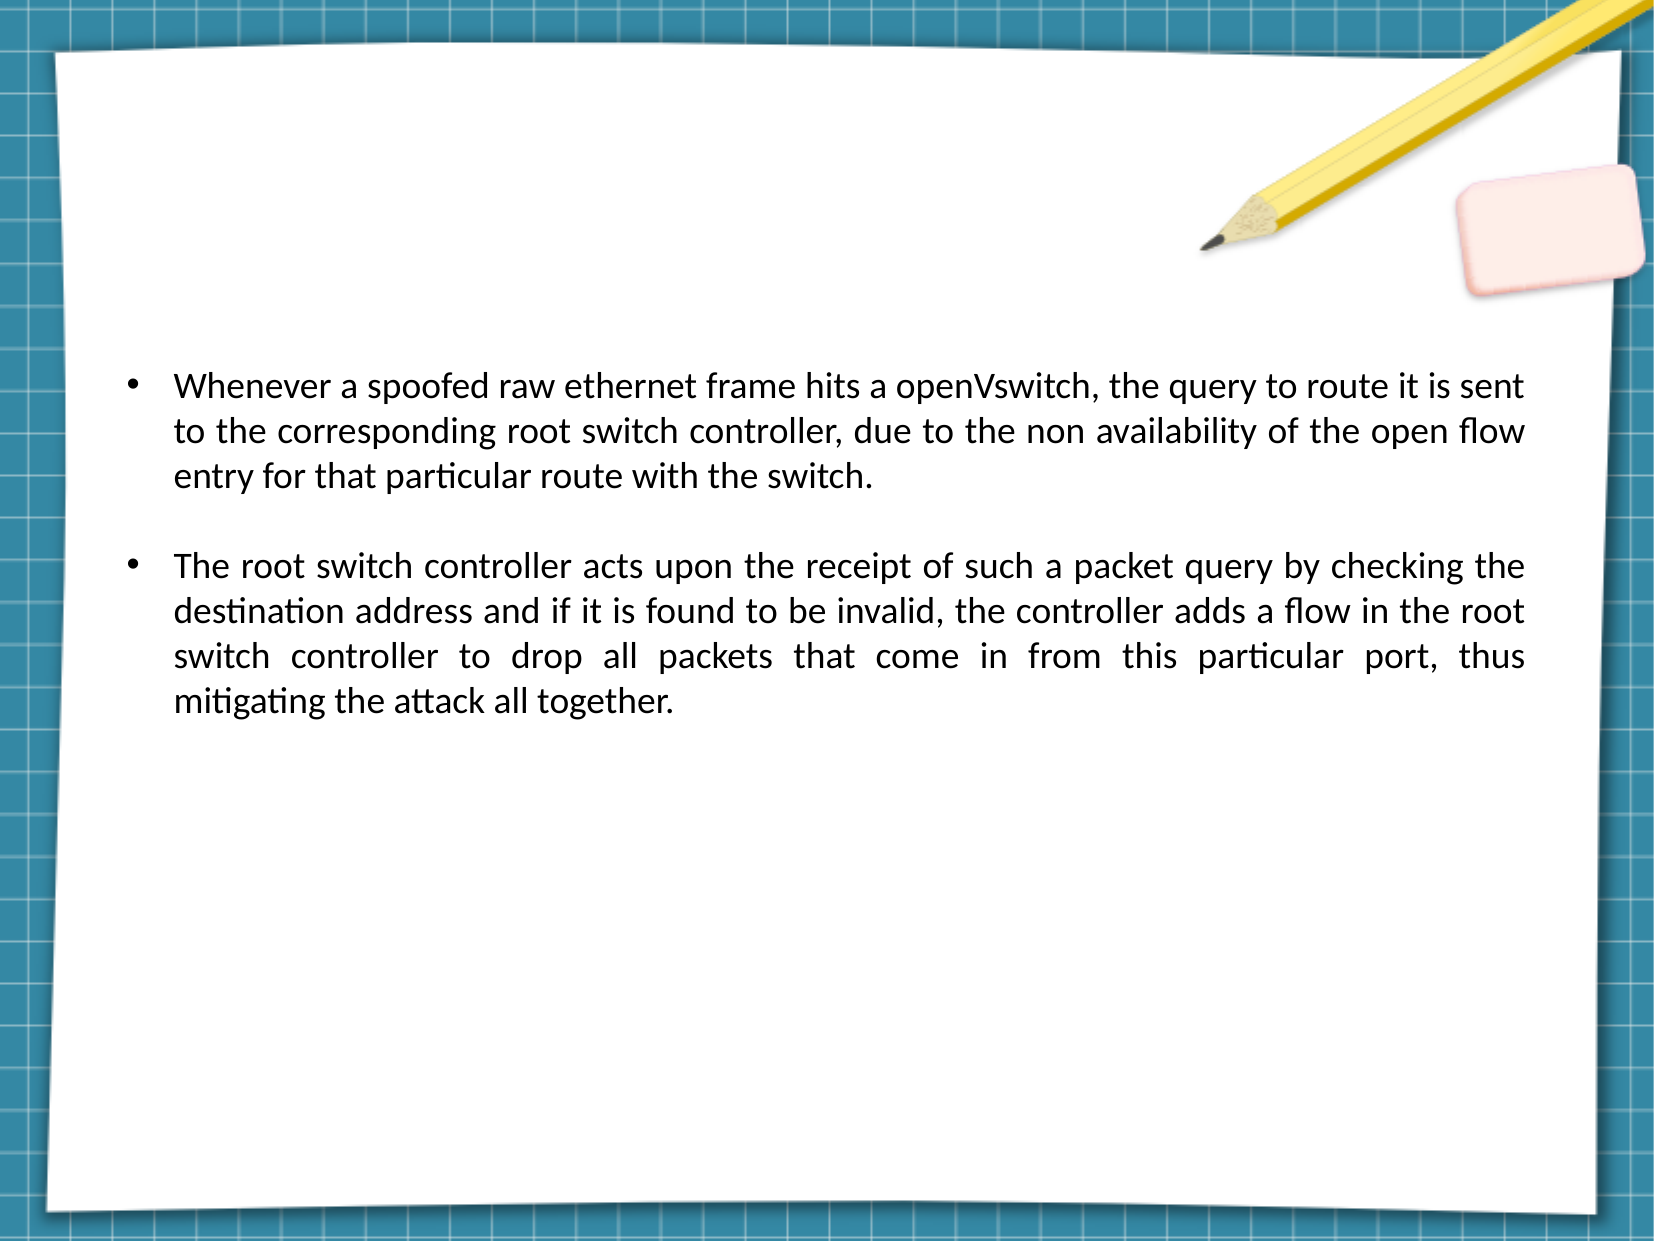

Whenever a spoofed raw ethernet frame hits a openVswitch, the query to route it is sent to the corresponding root switch controller, due to the non availability of the open flow entry for that particular route with the switch.
The root switch controller acts upon the receipt of such a packet query by checking the destination address and if it is found to be invalid, the controller adds a flow in the root switch controller to drop all packets that come in from this particular port, thus mitigating the attack all together.